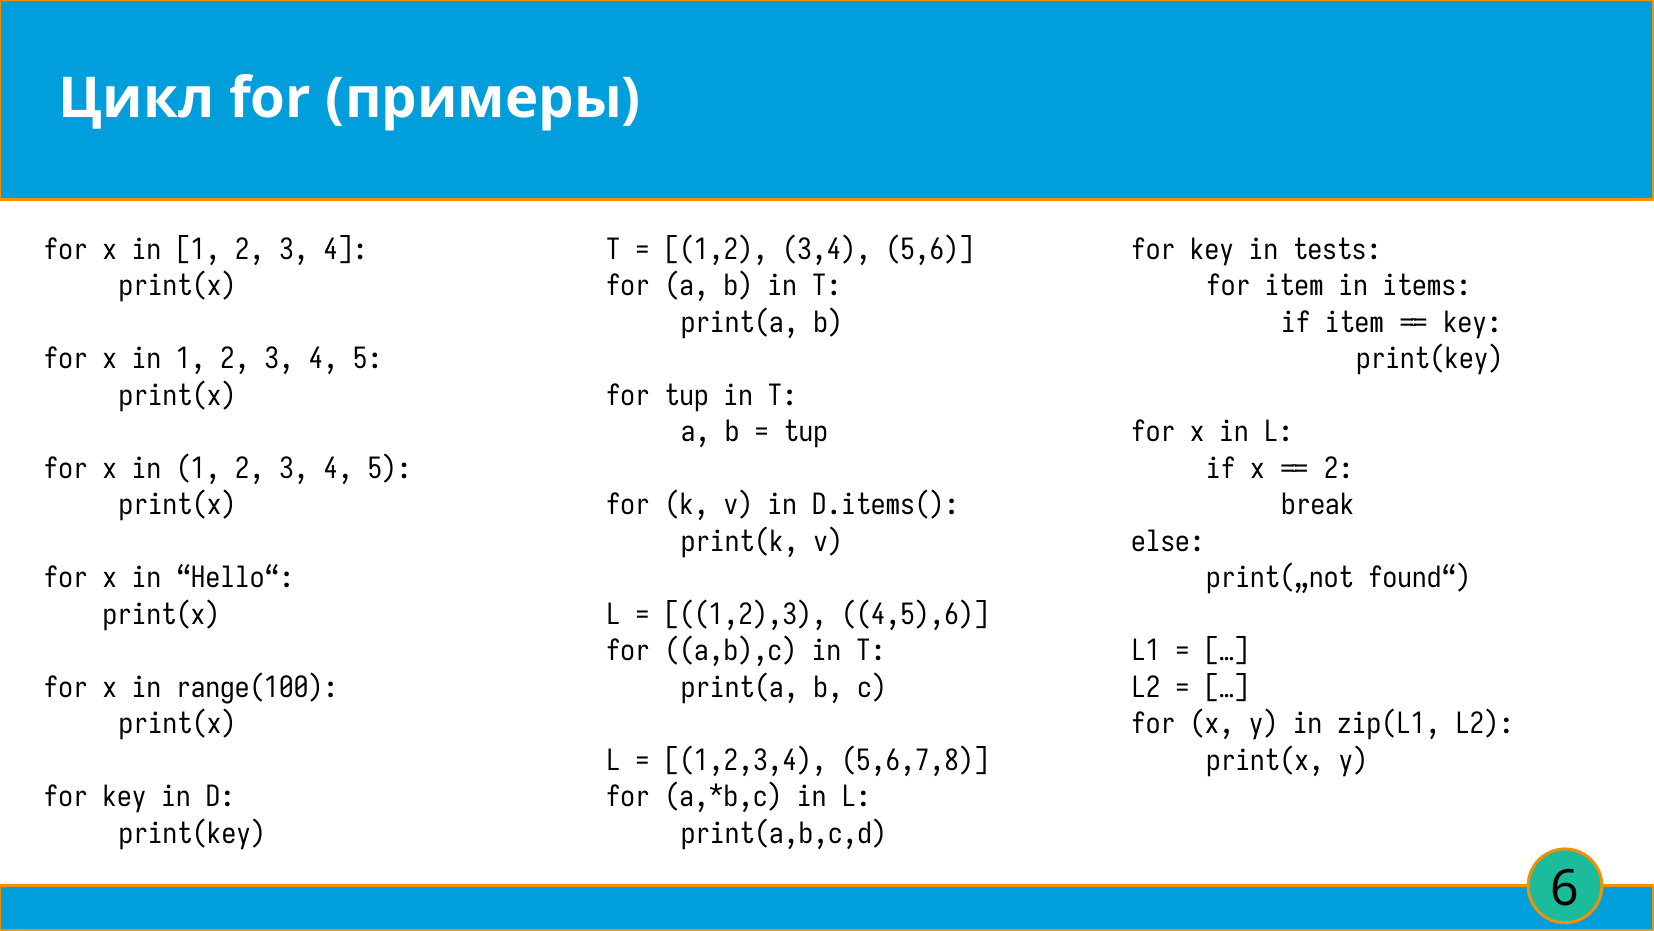

# Цикл for (примеры)
T = [(1,2), (3,4), (5,6)]
for (a, b) in T:
	print(a, b)
for tup in T:
	a, b = tup
for (k, v) in D.items():
	print(k, v)
L = [((1,2),3), ((4,5),6)]
for ((a,b),c) in T:
	print(a, b, c)
L = [(1,2,3,4), (5,6,7,8)]
for (a,*b,c) in L:
	print(a,b,c,d)
for key in tests:
	for item in items:
		if item == key:
			print(key)
for x in L:
	if x == 2:
		break
else:
	print(„not found“)
L1 = […]
L2 = […]
for (x, y) in zip(L1, L2):
	print(x, y)
for x in [1, 2, 3, 4]:
	print(x)
for x in 1, 2, 3, 4, 5:
	print(x)
for x in (1, 2, 3, 4, 5):
	print(x)
for x in “Hello“:
 print(x)
for x in range(100):
	print(x)
for key in D:
	print(key)